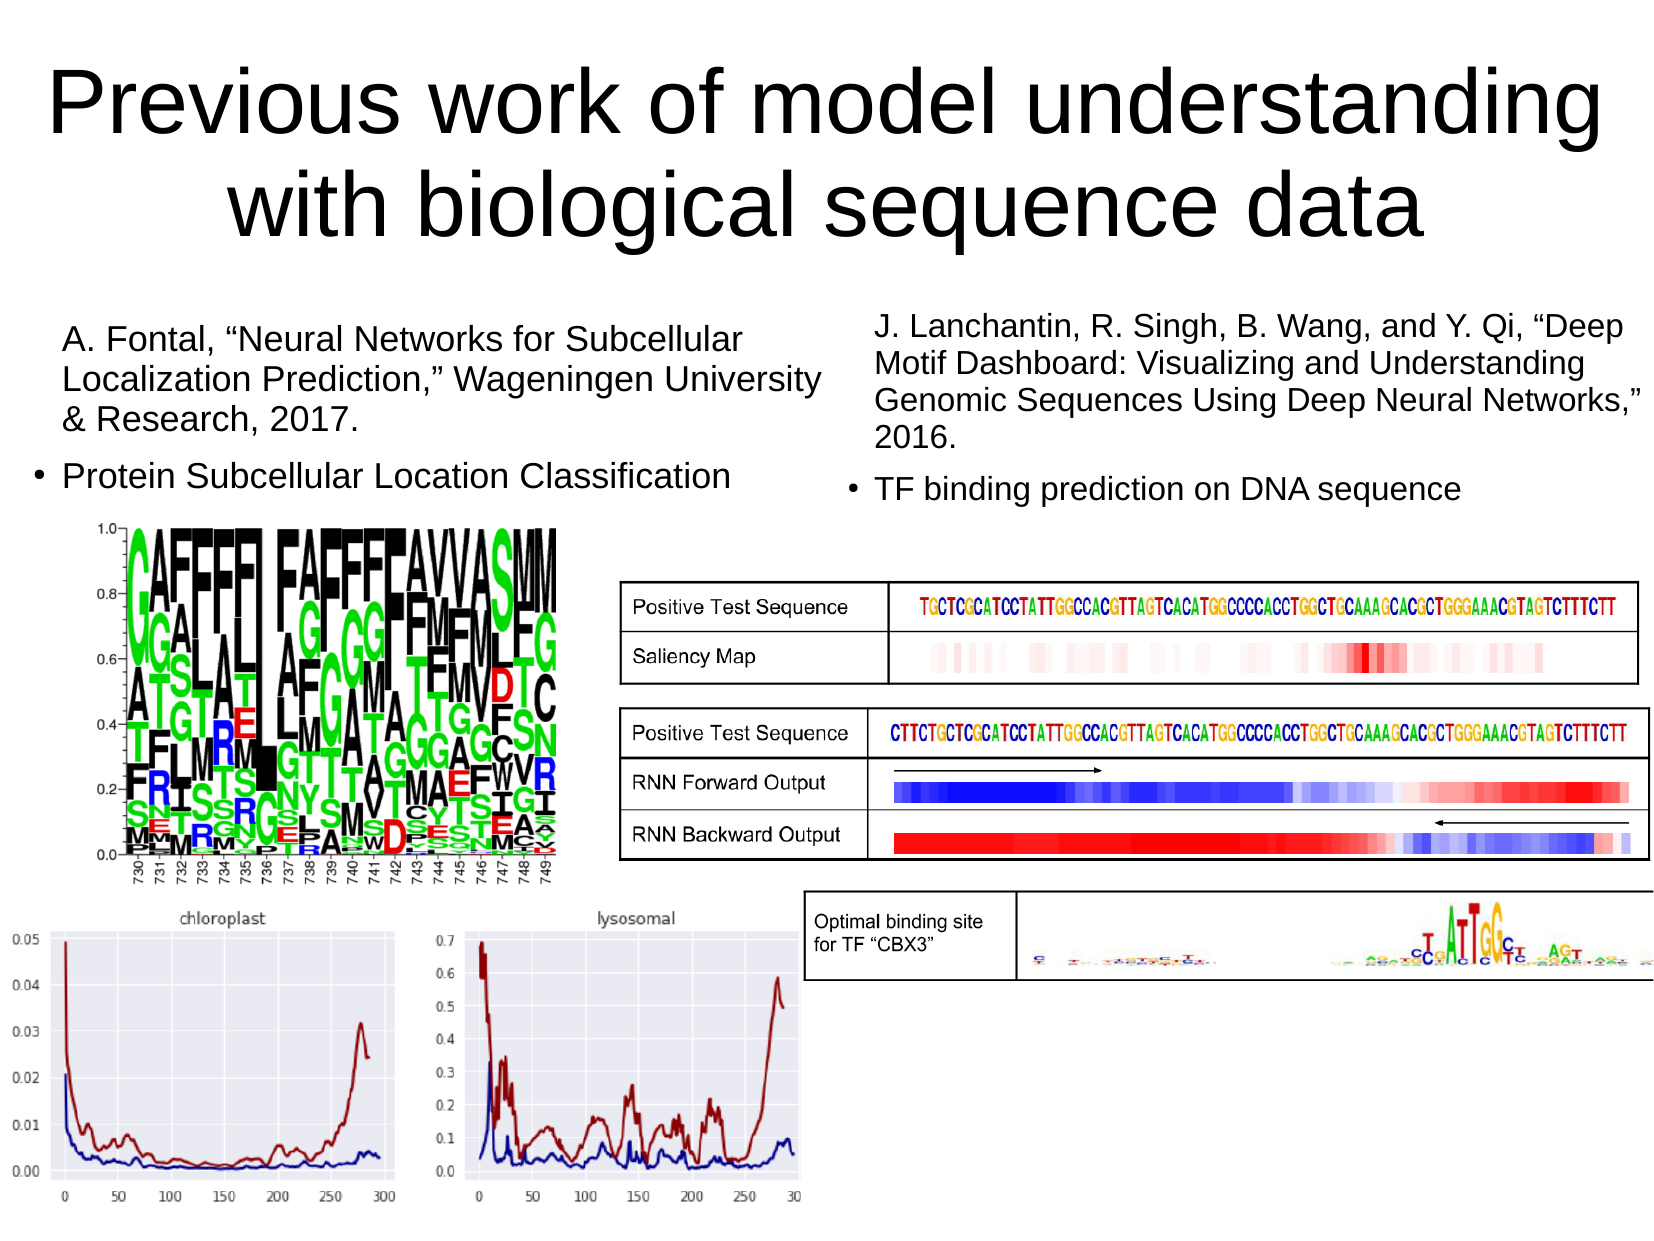

# Previous work of model understanding with biological sequence data
J. Lanchantin, R. Singh, B. Wang, and Y. Qi, “Deep Motif Dashboard: Visualizing and Understanding Genomic Sequences Using Deep Neural Networks,” 2016.
TF binding prediction on DNA sequence
A. Fontal, “Neural Networks for Subcellular Localization Prediction,” Wageningen University & Research, 2017.
Protein Subcellular Location Classification